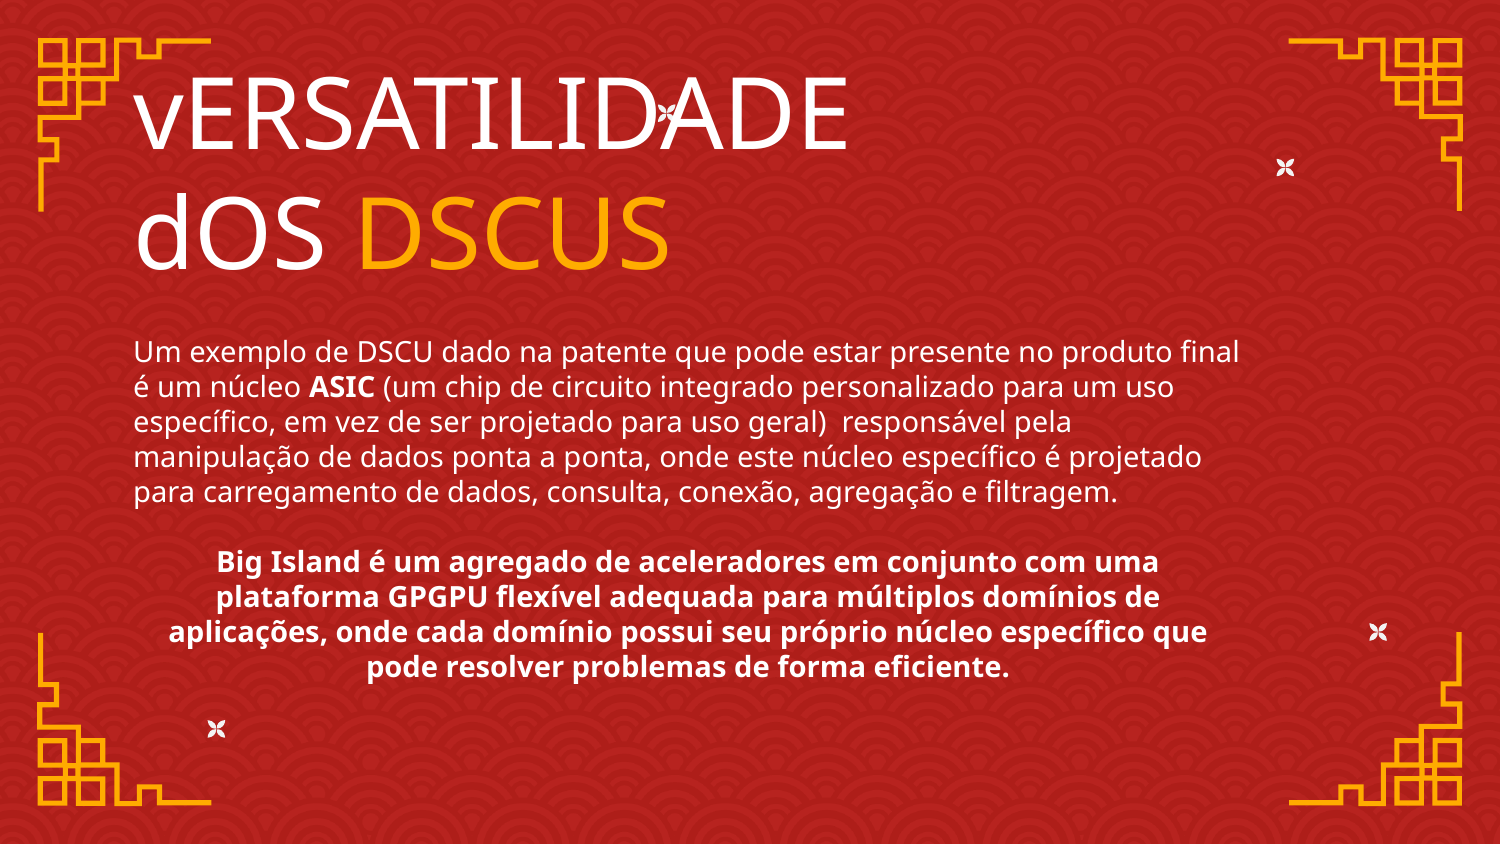

# vERSATILIDADE dOS DSCUS
Um exemplo de DSCU dado na patente que pode estar presente no produto final é um núcleo ASIC (um chip de circuito integrado personalizado para um uso específico, em vez de ser projetado para uso geral) responsável pela manipulação de dados ponta a ponta, onde este núcleo específico é projetado para carregamento de dados, consulta, conexão, agregação e filtragem.
Big Island é um agregado de aceleradores em conjunto com uma plataforma GPGPU flexível adequada para múltiplos domínios de aplicações, onde cada domínio possui seu próprio núcleo específico que pode resolver problemas de forma eficiente.